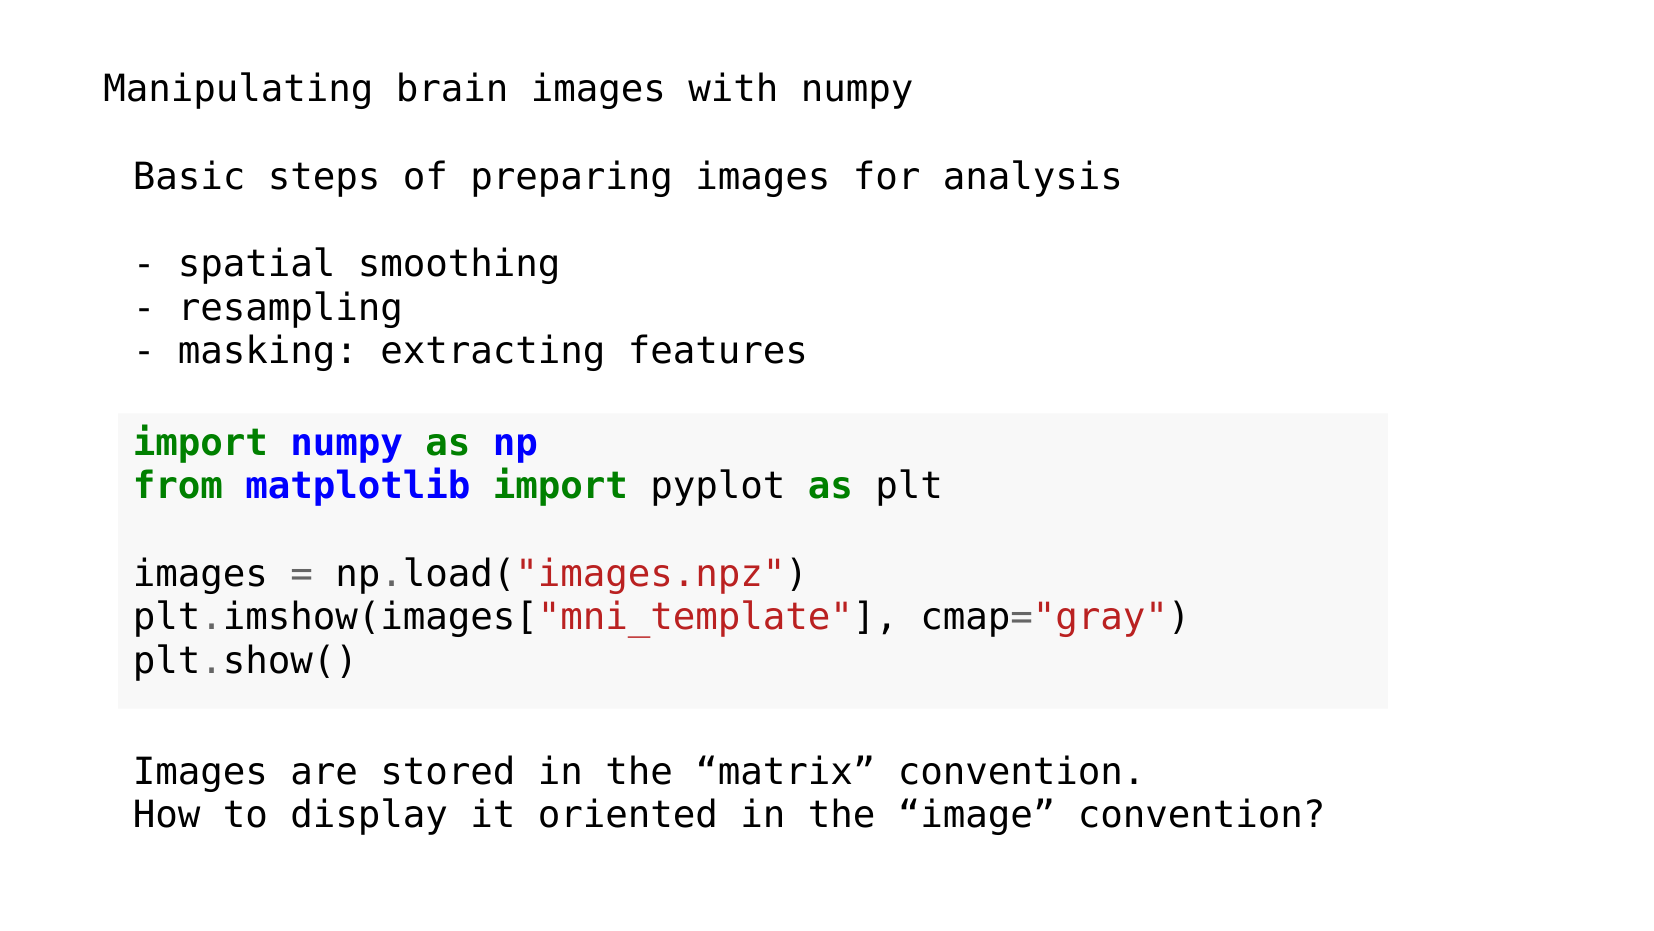

Manipulating brain images with numpy
Basic steps of preparing images for analysis
- spatial smoothing
- resampling
- masking: extracting features
import numpy as np
from matplotlib import pyplot as plt
images = np.load("images.npz")
plt.imshow(images["mni_template"], cmap="gray")
plt.show()
Images are stored in the “matrix” convention.
How to display it oriented in the “image” convention?